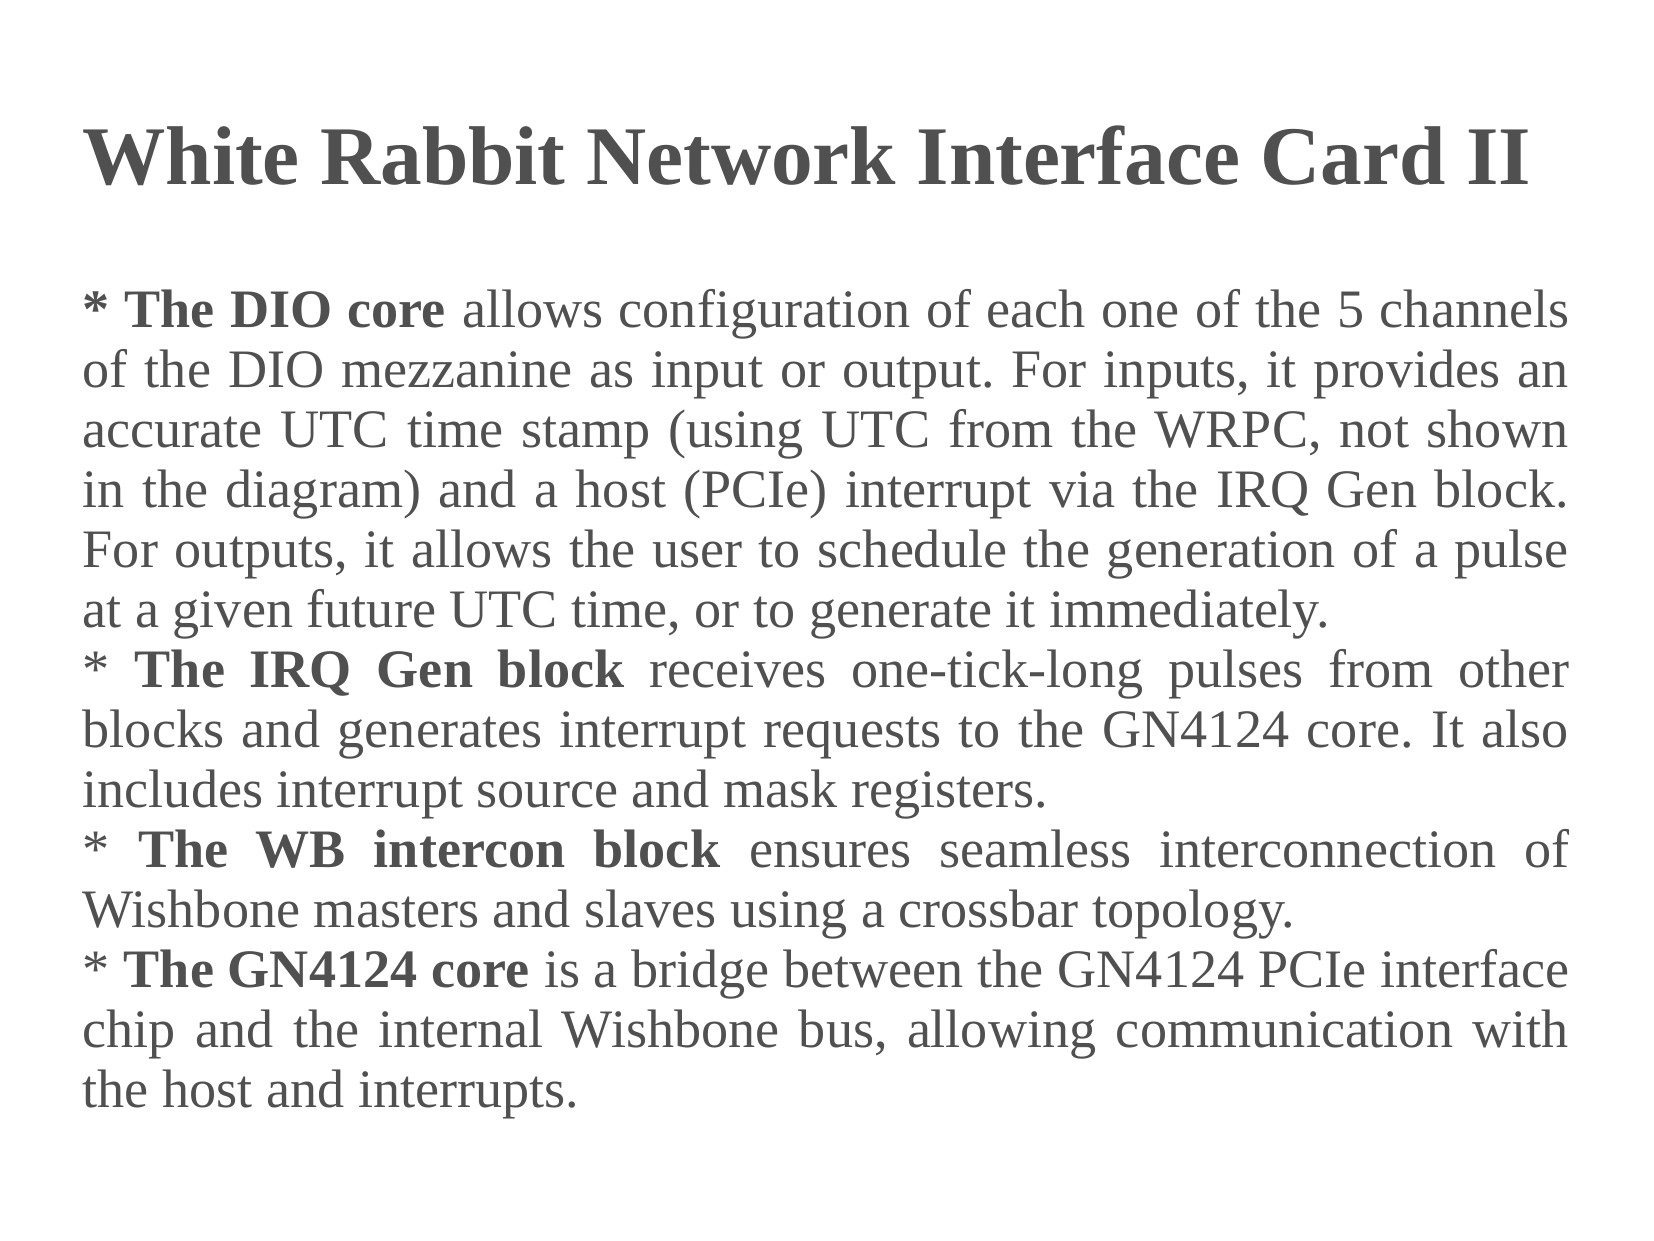

# White Rabbit Network Interface Card II
* The DIO core allows configuration of each one of the 5 channels of the DIO mezzanine as input or output. For inputs, it provides an accurate UTC time stamp (using UTC from the WRPC, not shown in the diagram) and a host (PCIe) interrupt via the IRQ Gen block. For outputs, it allows the user to schedule the generation of a pulse at a given future UTC time, or to generate it immediately.
* The IRQ Gen block receives one-tick-long pulses from other blocks and generates interrupt requests to the GN4124 core. It also includes interrupt source and mask registers.
* The WB intercon block ensures seamless interconnection of Wishbone masters and slaves using a crossbar topology.
* The GN4124 core is a bridge between the GN4124 PCIe interface chip and the internal Wishbone bus, allowing communication with the host and interrupts.